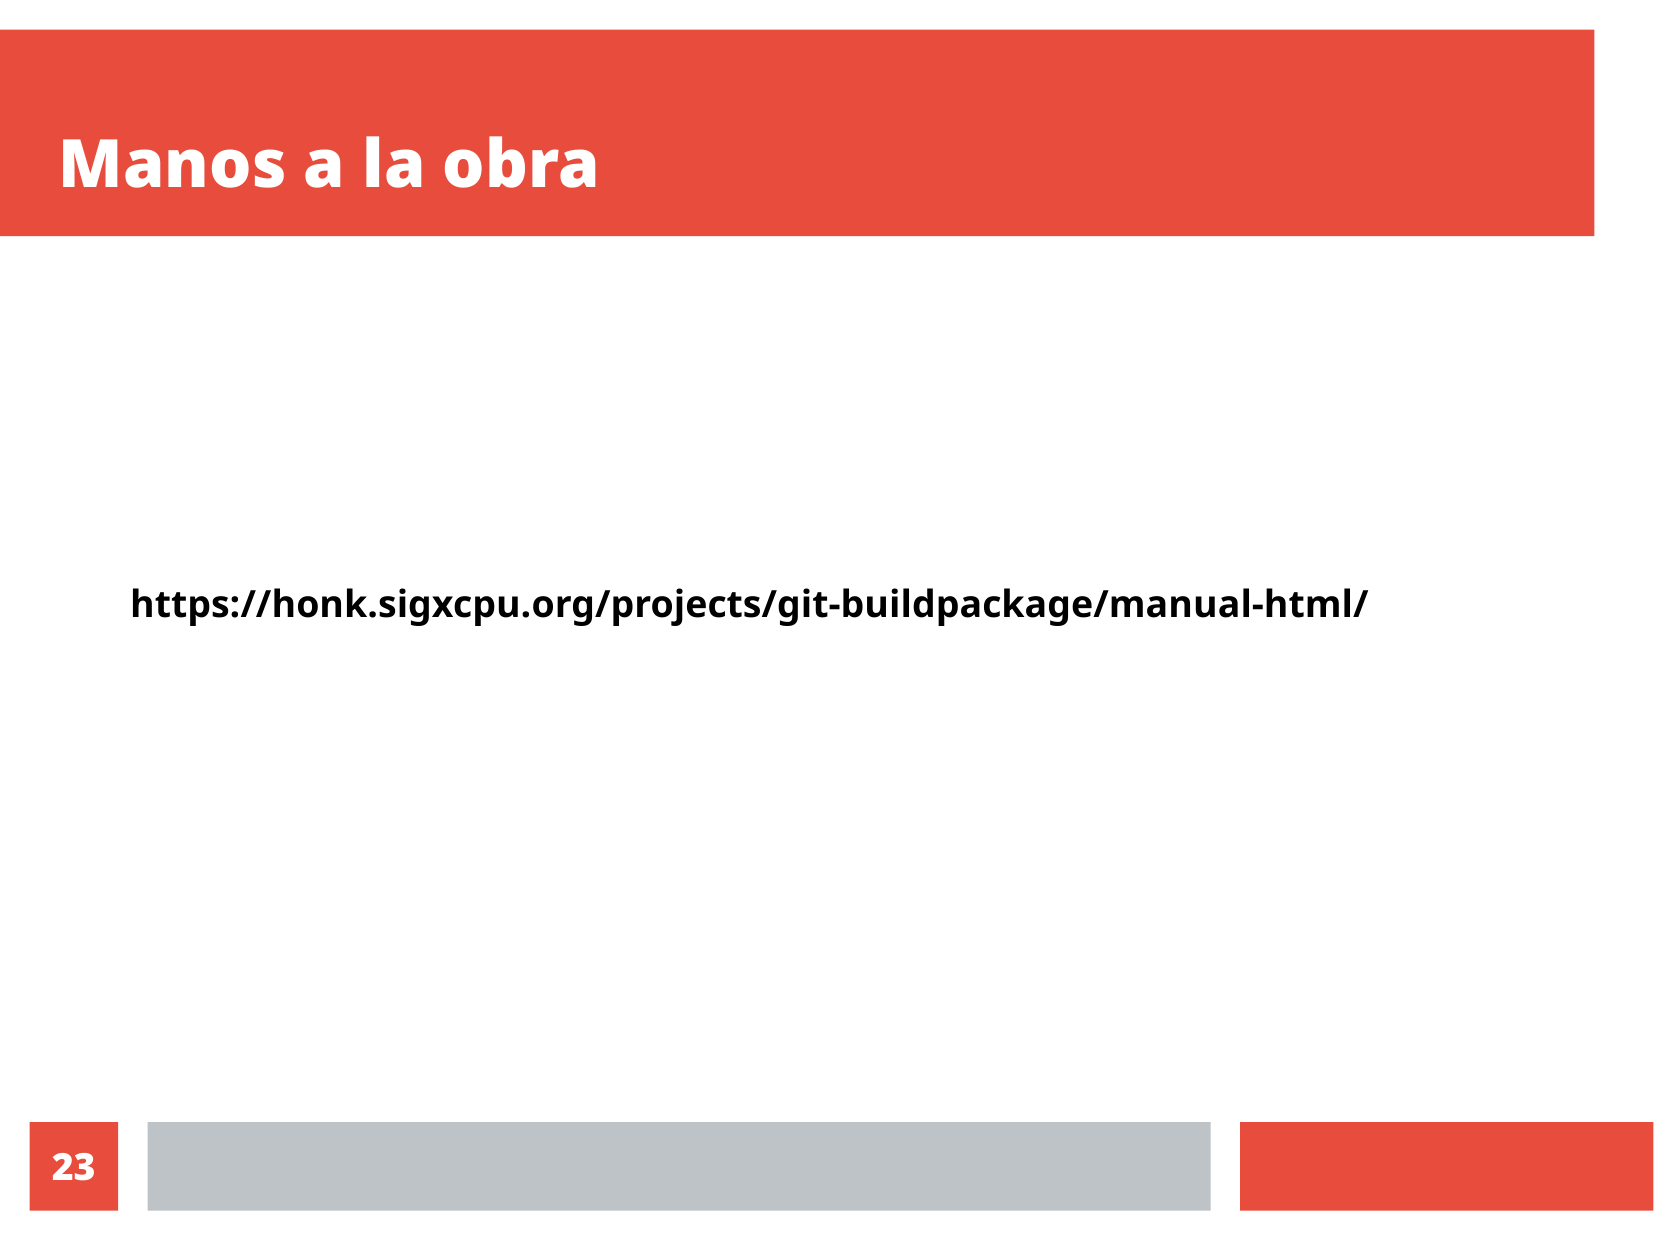

# Manos a la obra
https://honk.sigxcpu.org/projects/git-buildpackage/manual-html/
23